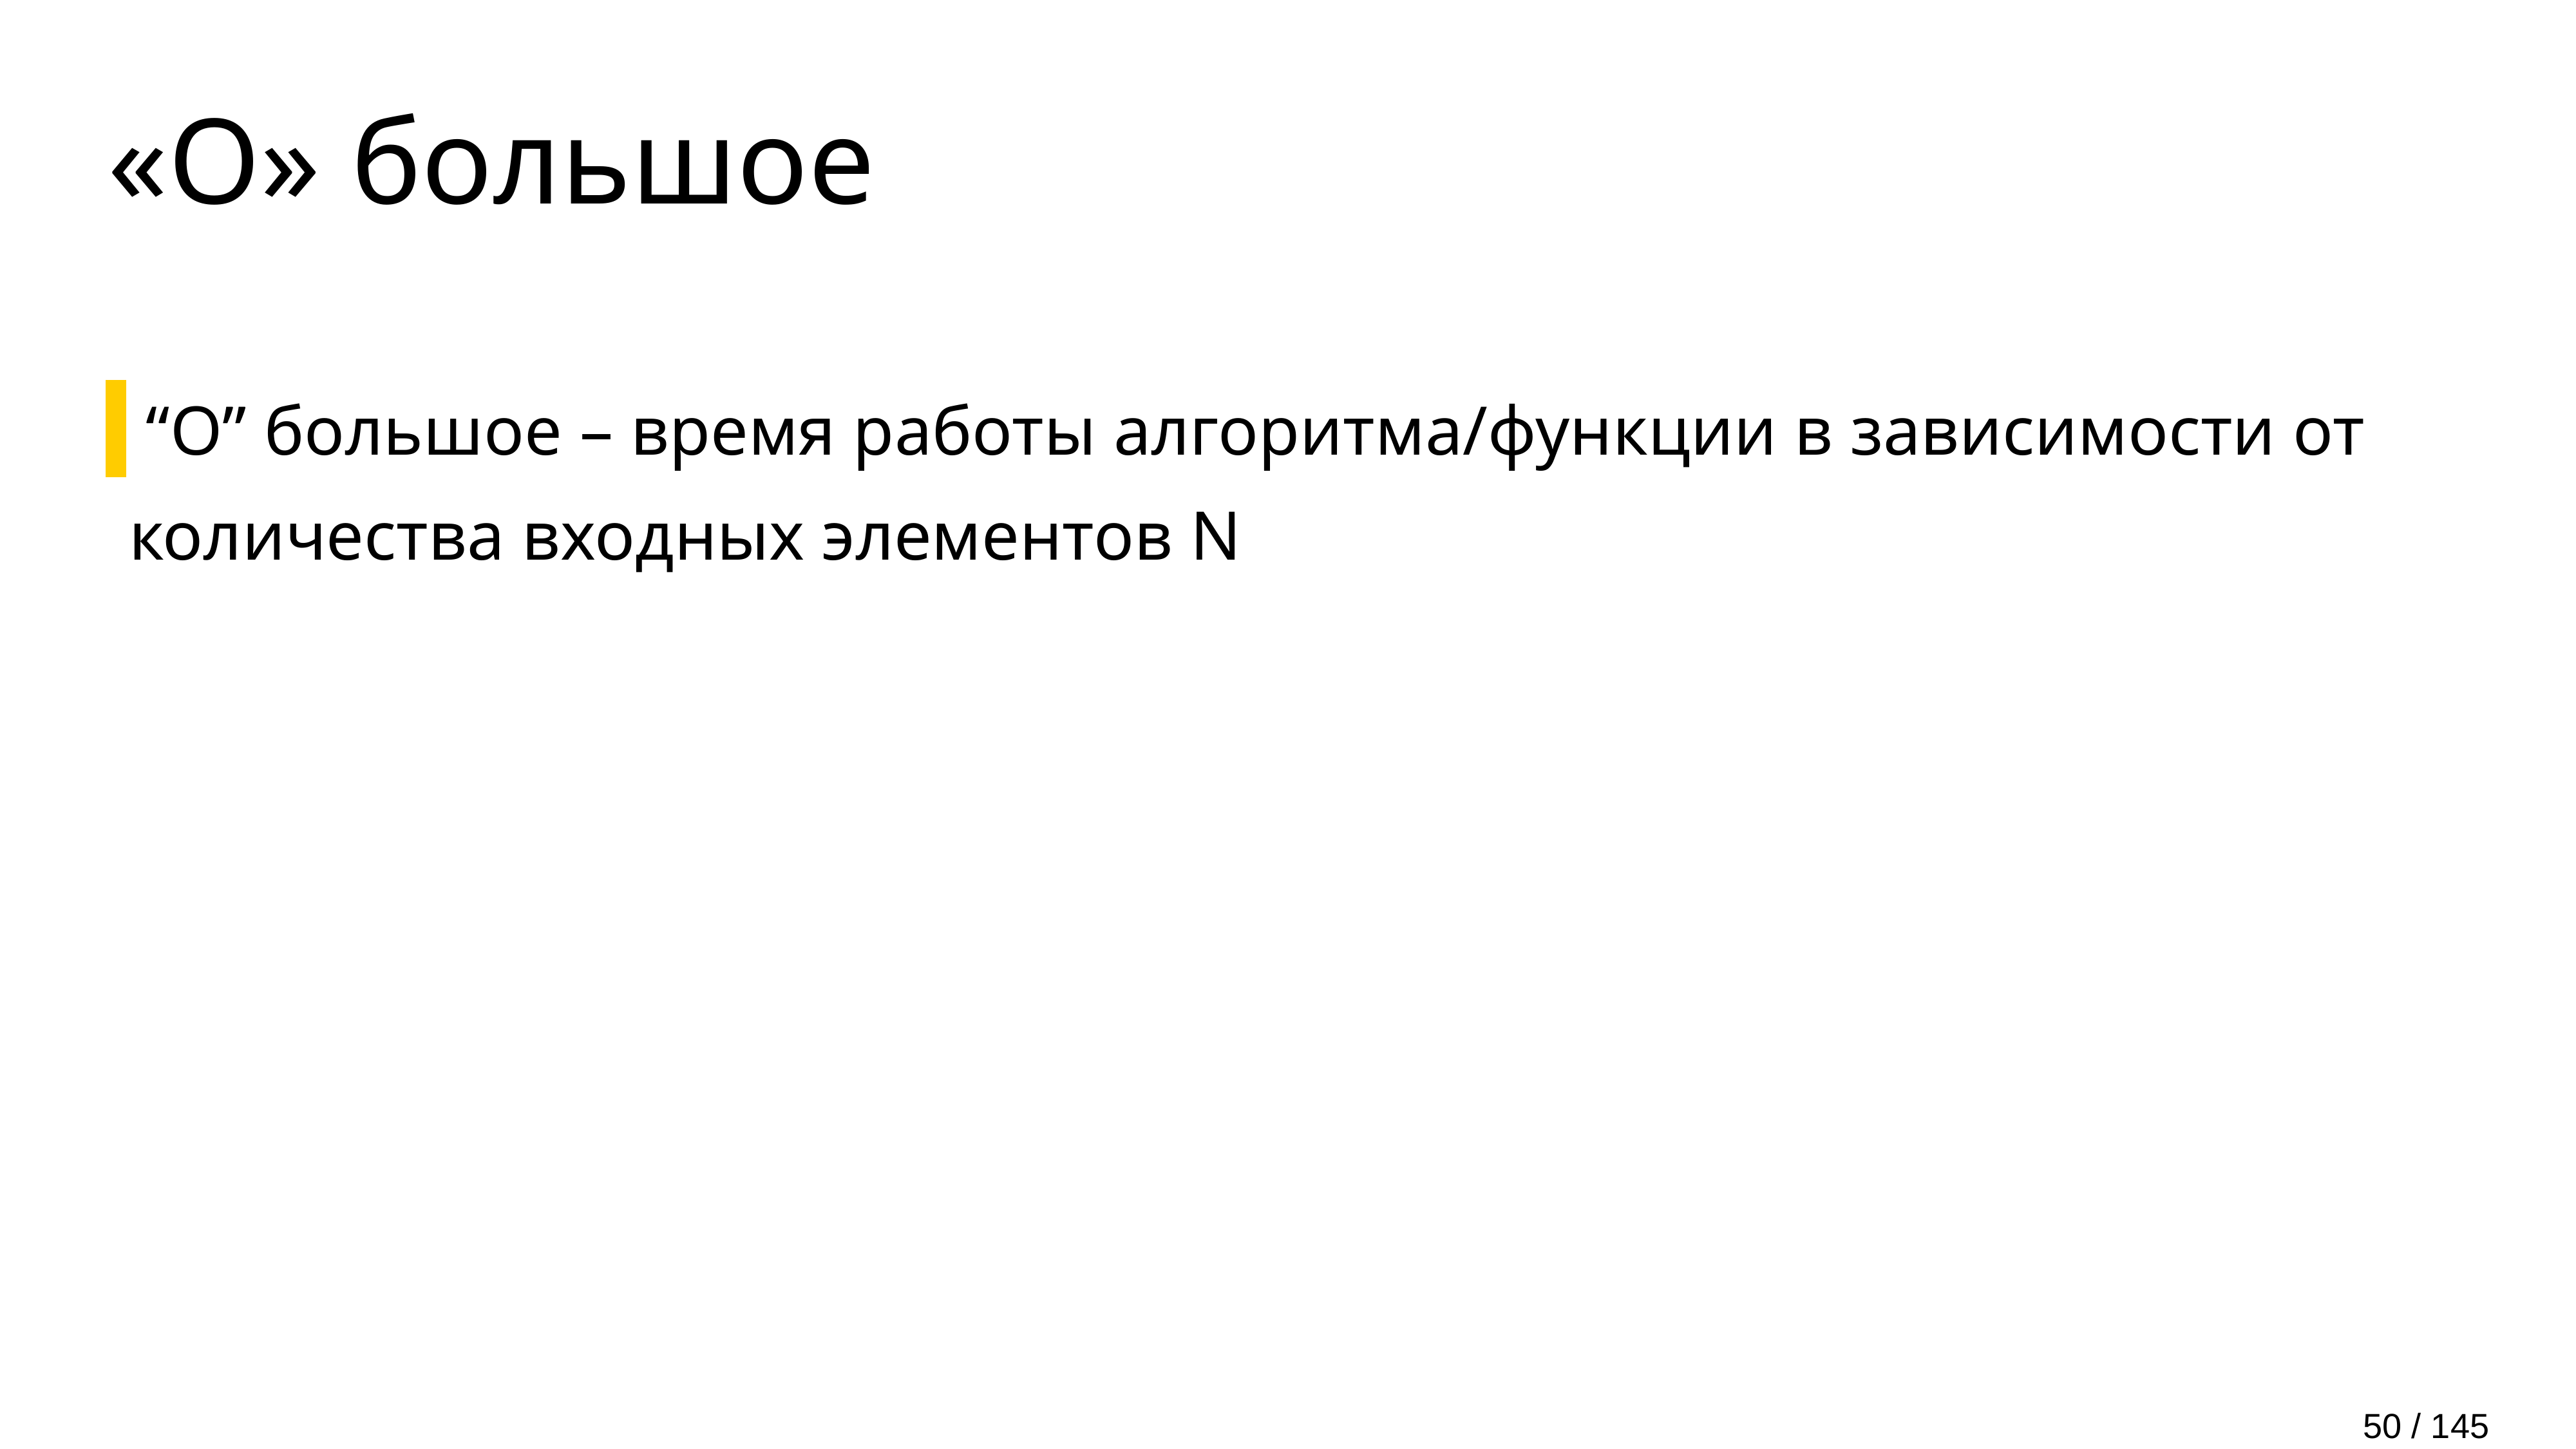

# «О» большое
 “О” большое – время работы алгоритма/функции в зависимости от количества входных элементов N